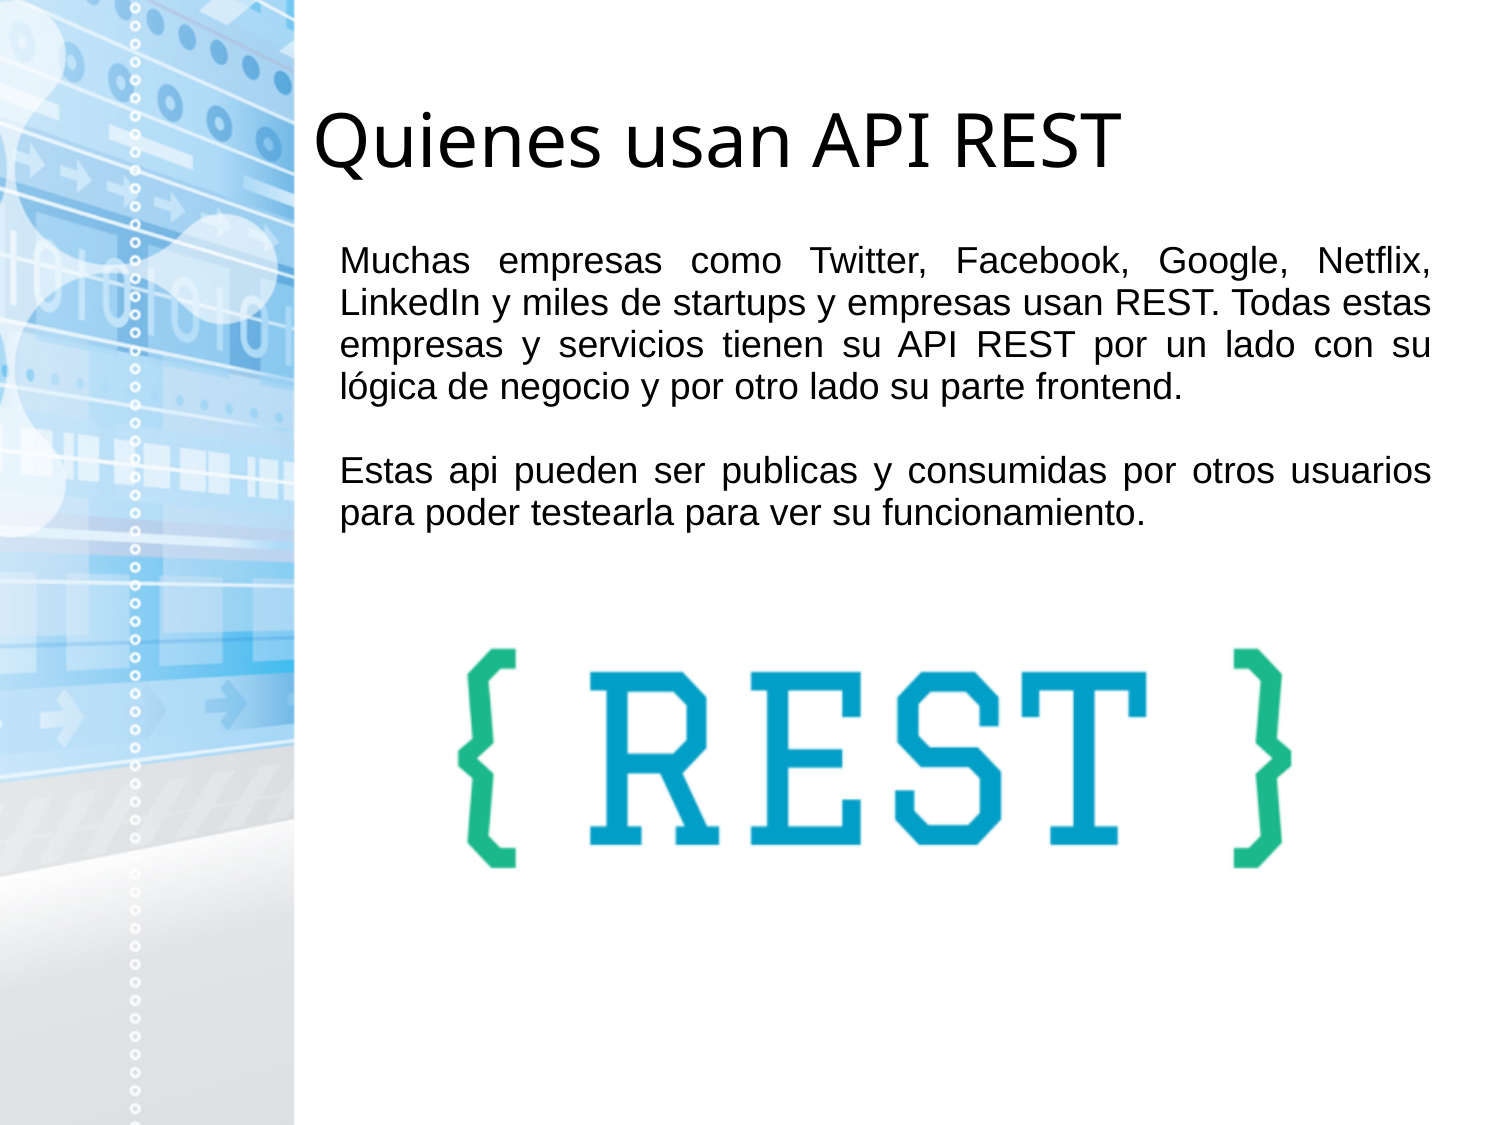

# Quienes usan API REST
Muchas empresas como Twitter, Facebook, Google, Netflix, LinkedIn y miles de startups y empresas usan REST. Todas estas empresas y servicios tienen su API REST por un lado con su lógica de negocio y por otro lado su parte frontend.
Estas api pueden ser publicas y consumidas por otros usuarios para poder testearla para ver su funcionamiento.